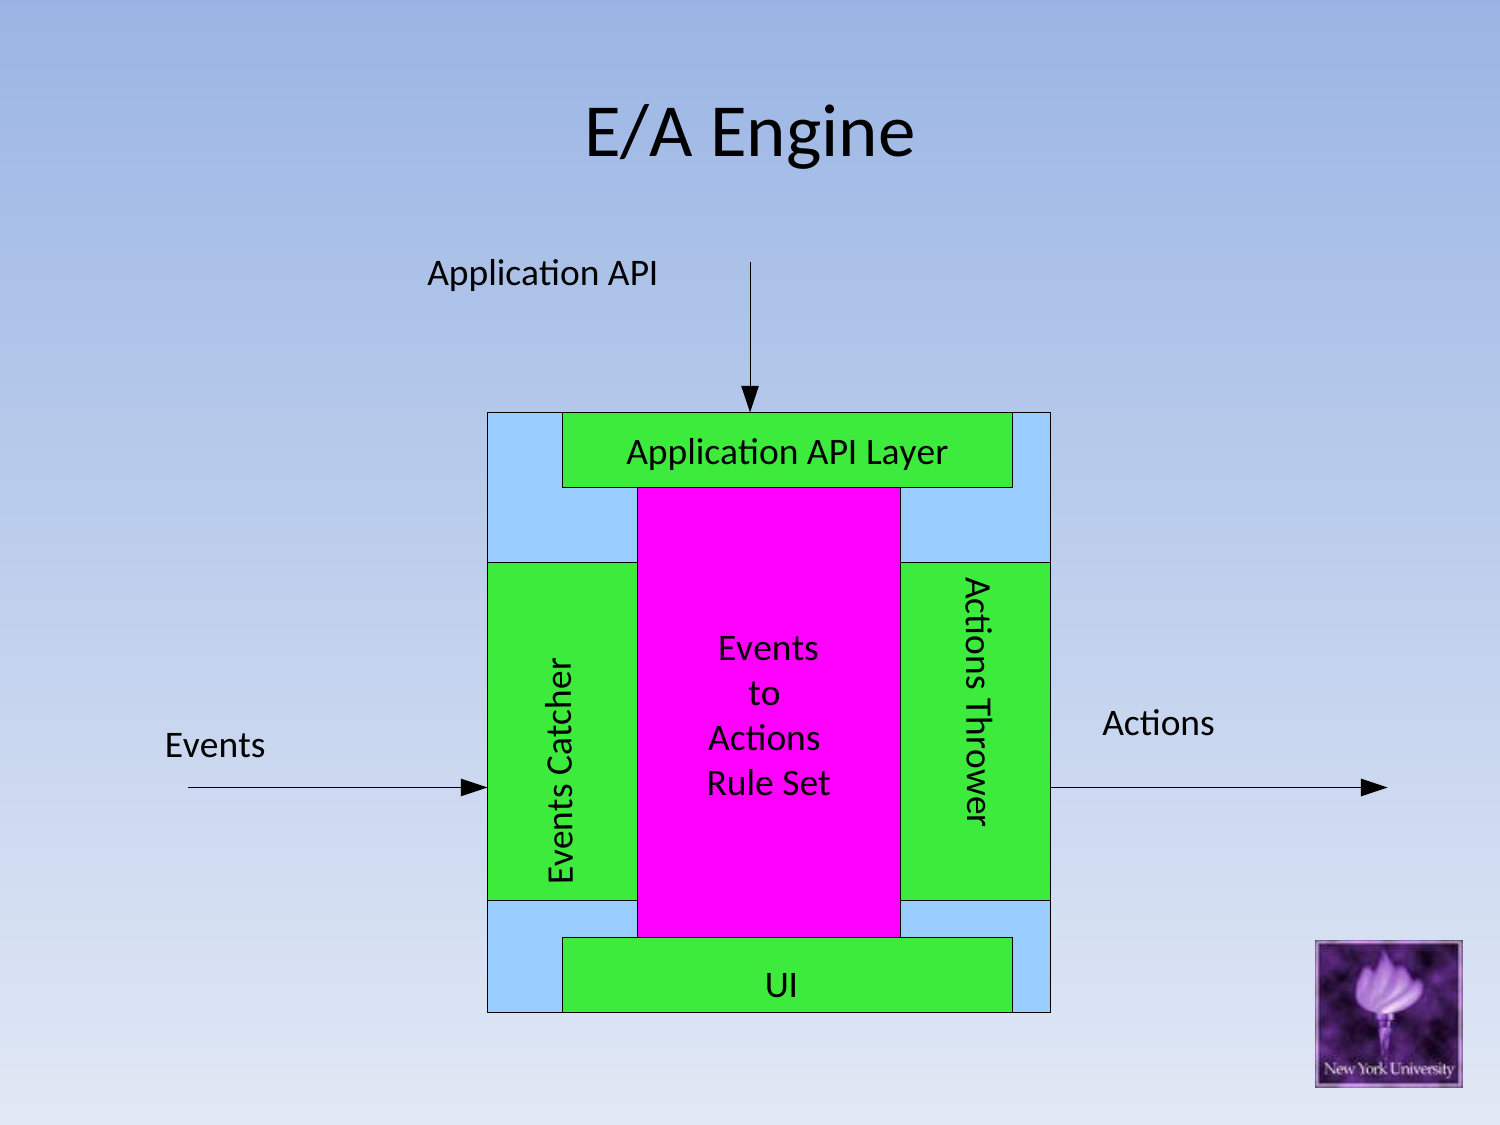

# E/A Engine
Application API
Application API Layer
Events
to
Actions
Rule Set
Actions
Actions Thrower
Events
Events Catcher
UI